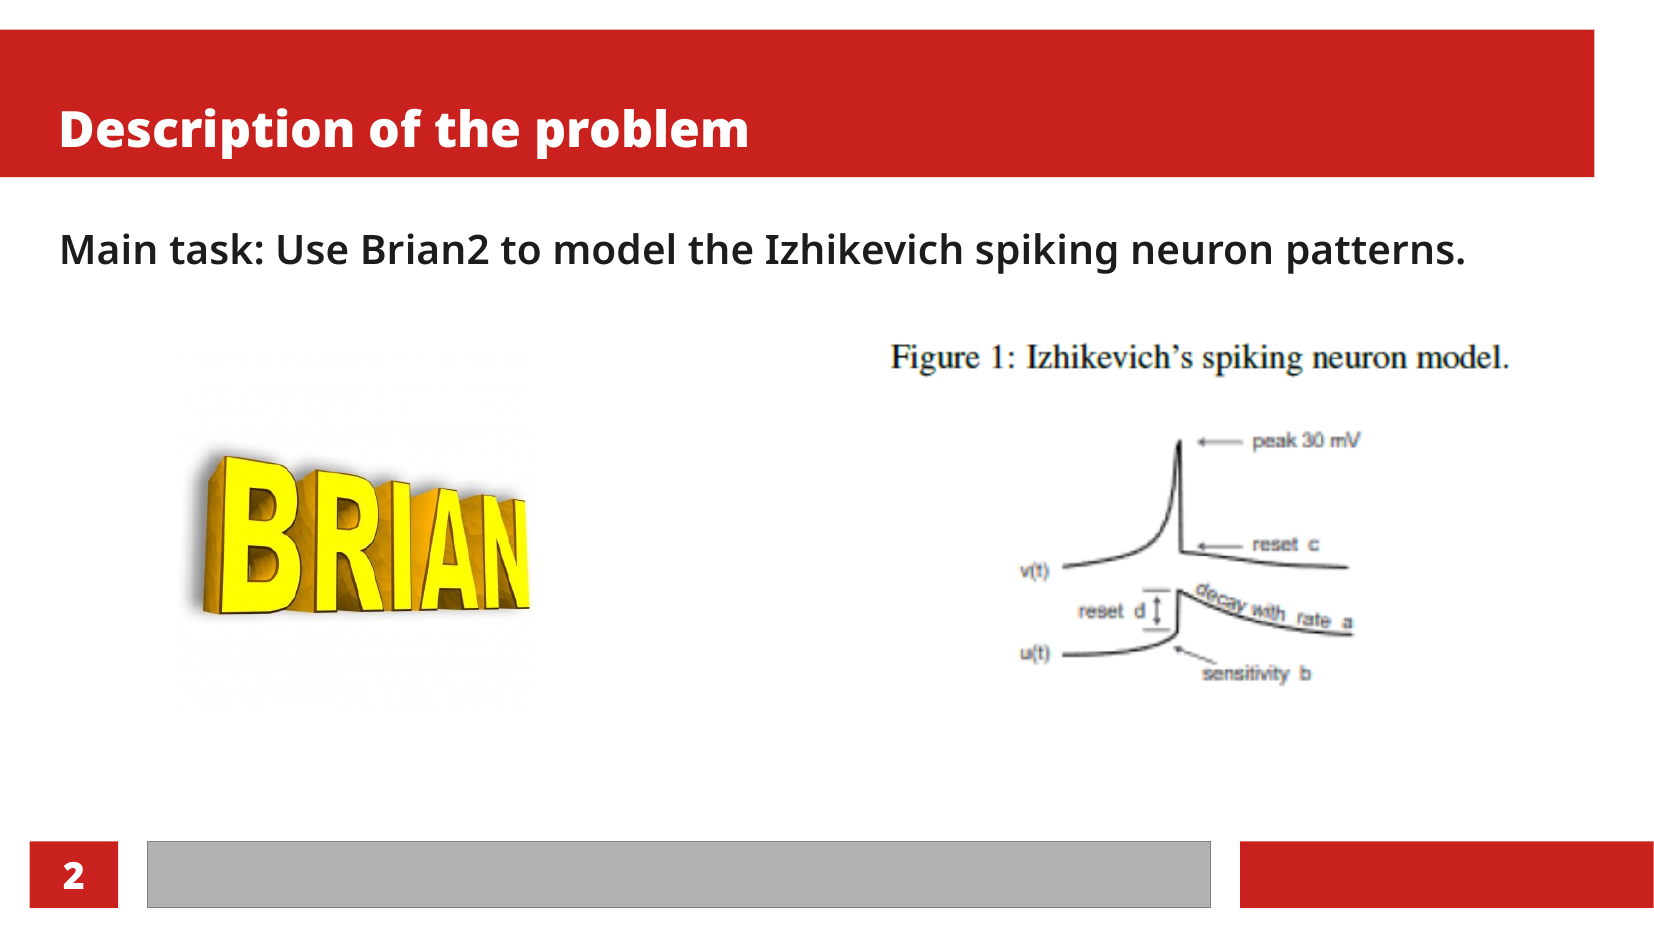

Description of the problem
# Main task: Use Brian2 to model the Izhikevich spiking neuron patterns.
2